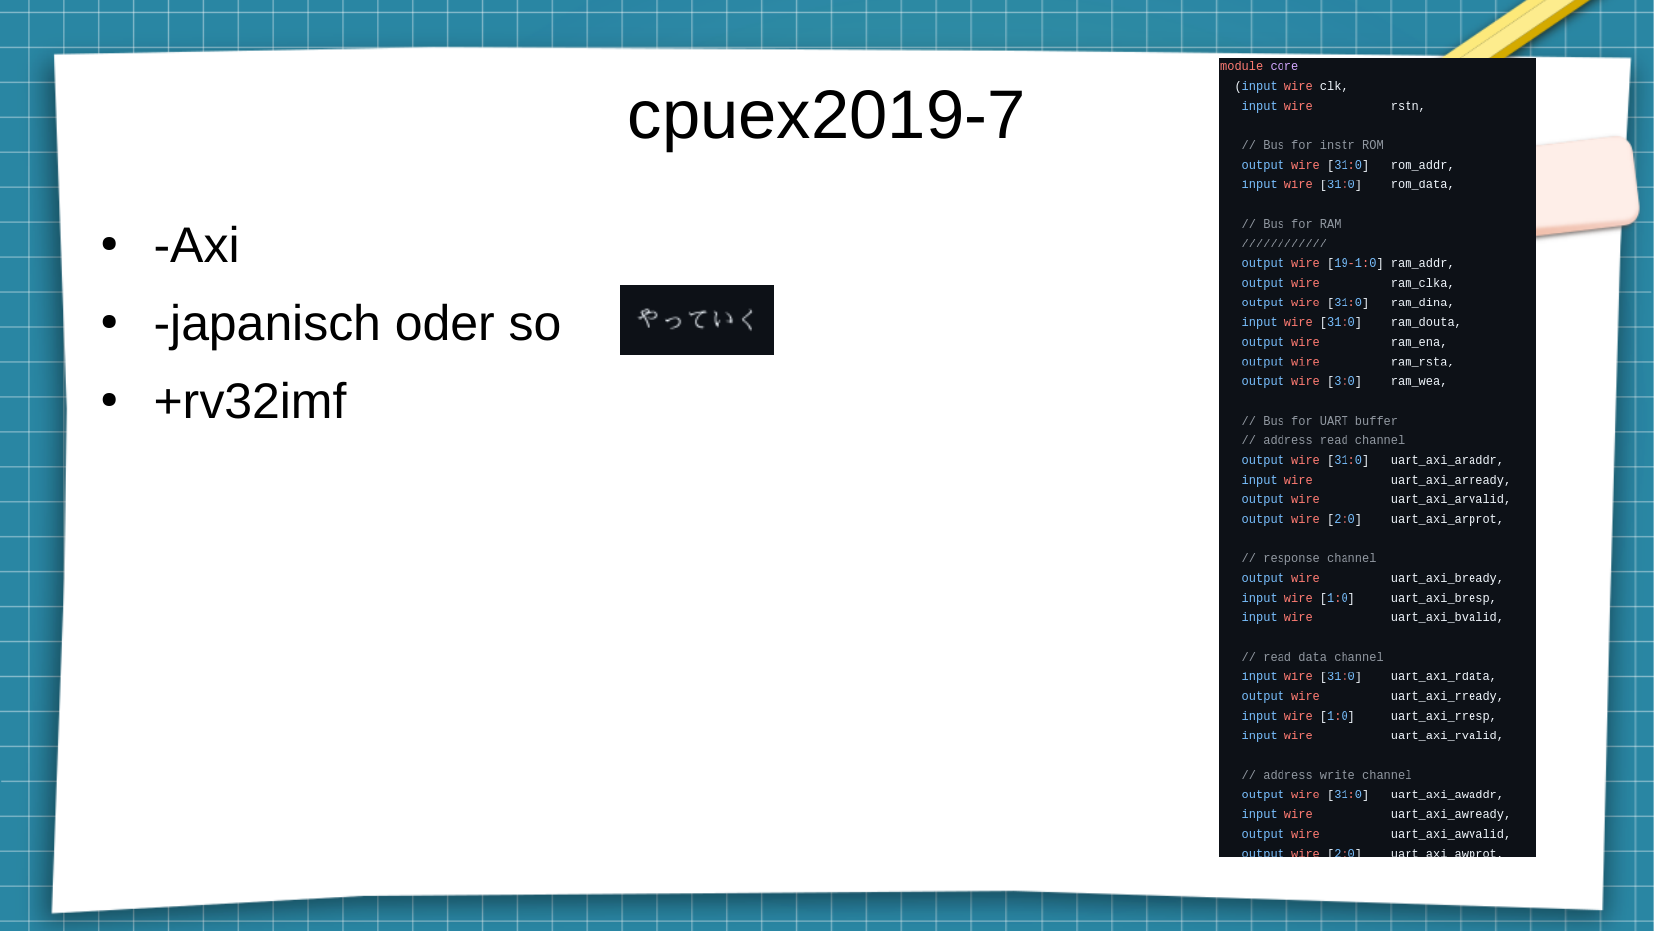

# cpuex2019-7
-Axi
-japanisch oder so
+rv32imf